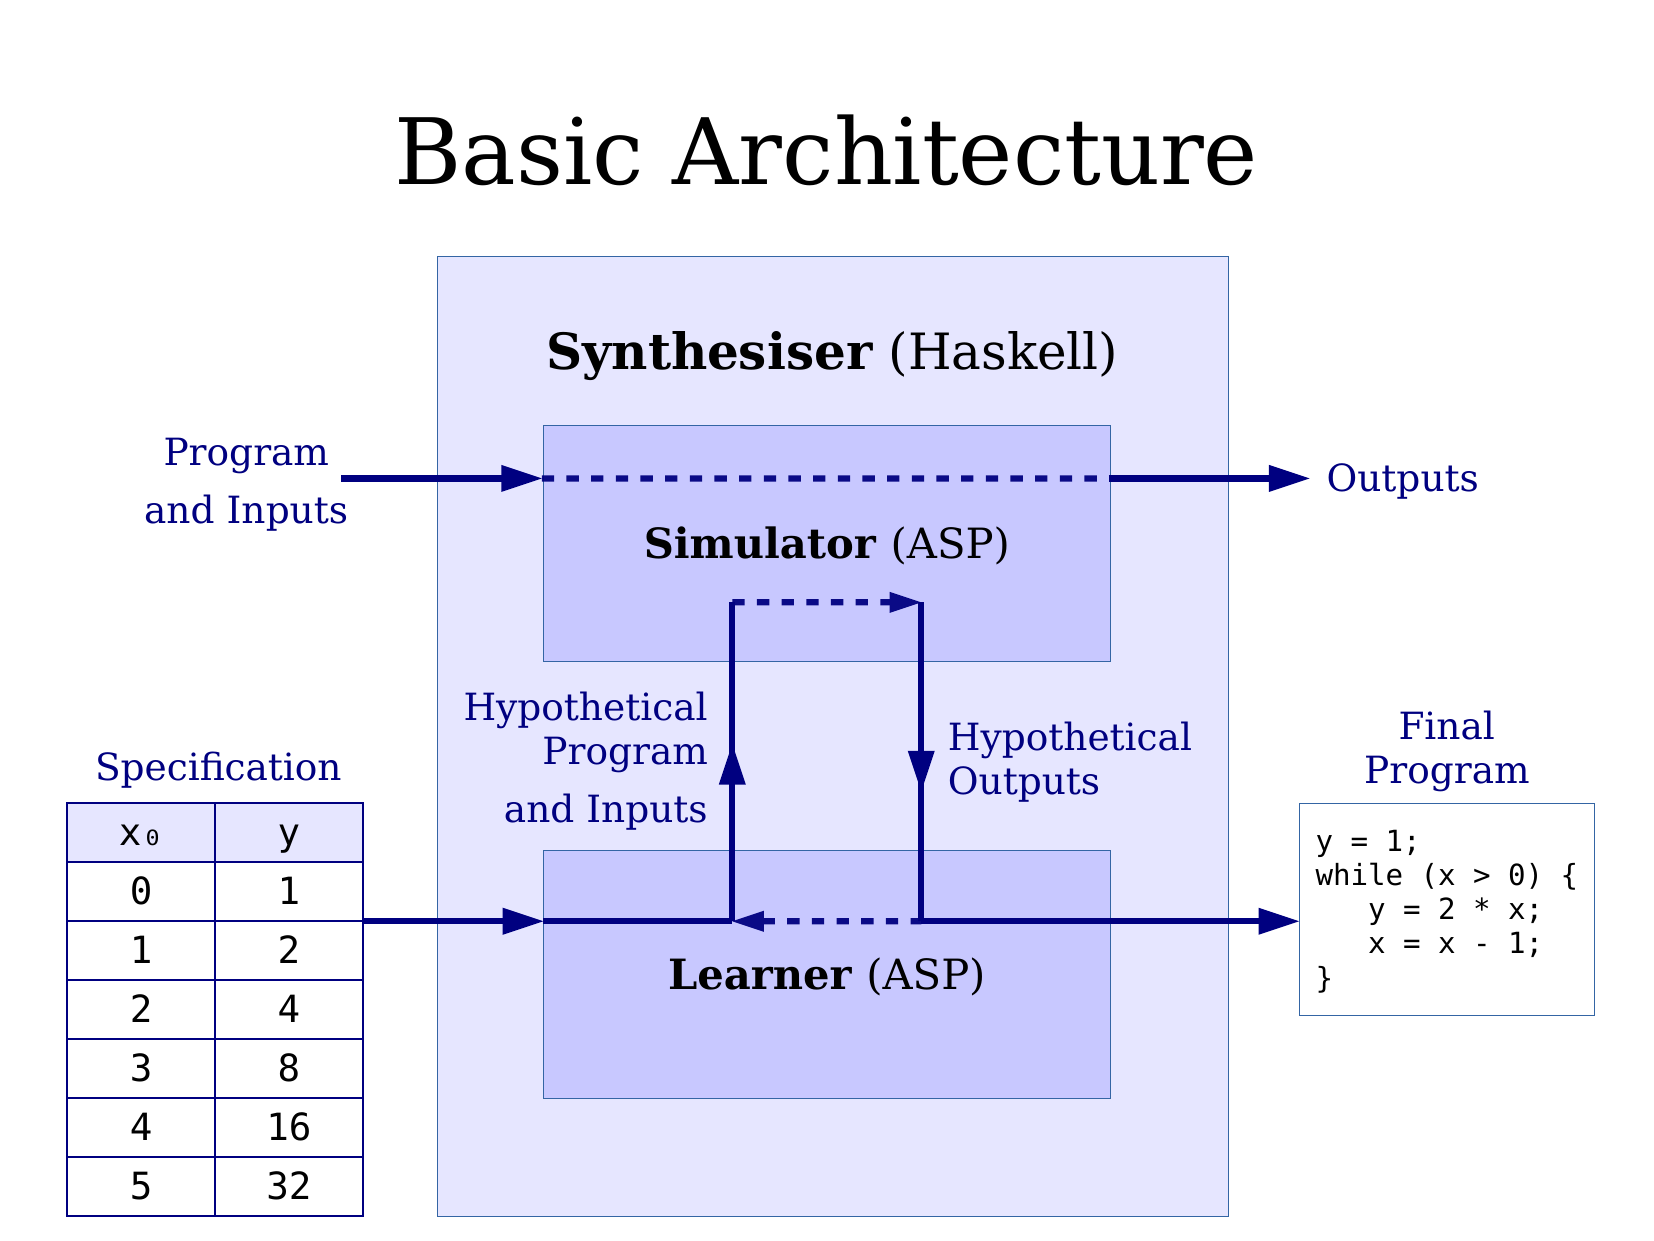

# Basic Architecture
Synthesiser (Haskell)
Program
and Inputs
Simulator (ASP)
Outputs
Hypothetical
Program
and Inputs
Final
Program
Hypothetical
Outputs
Specification
| x₀ | y |
| --- | --- |
| 0 | 1 |
| 1 | 2 |
| 2 | 4 |
| 3 | 8 |
| 4 | 16 |
| 5 | 32 |
y = 1;
while (x > 0) {
 y = 2 * x;
 x = x - 1;
}
Learner (ASP)